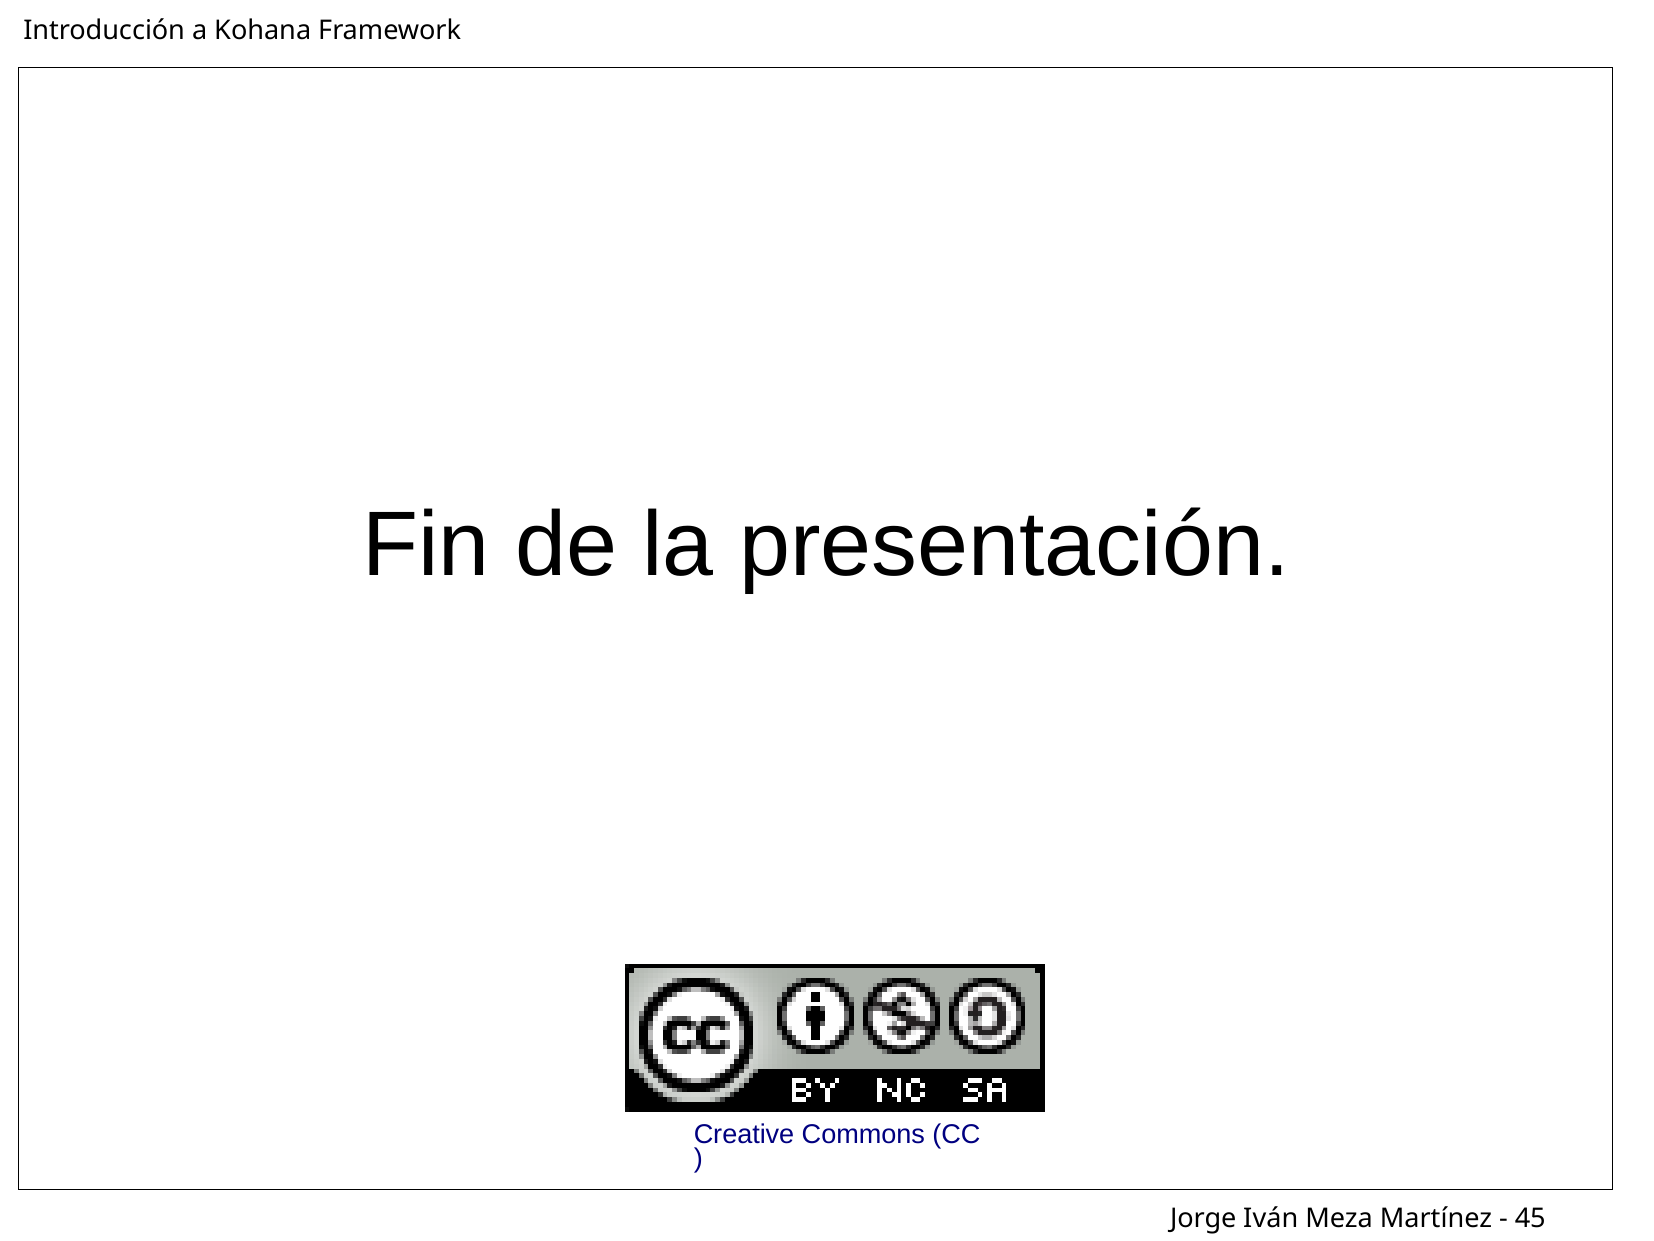

# Fin de la presentación.
Creative Commons (CC)